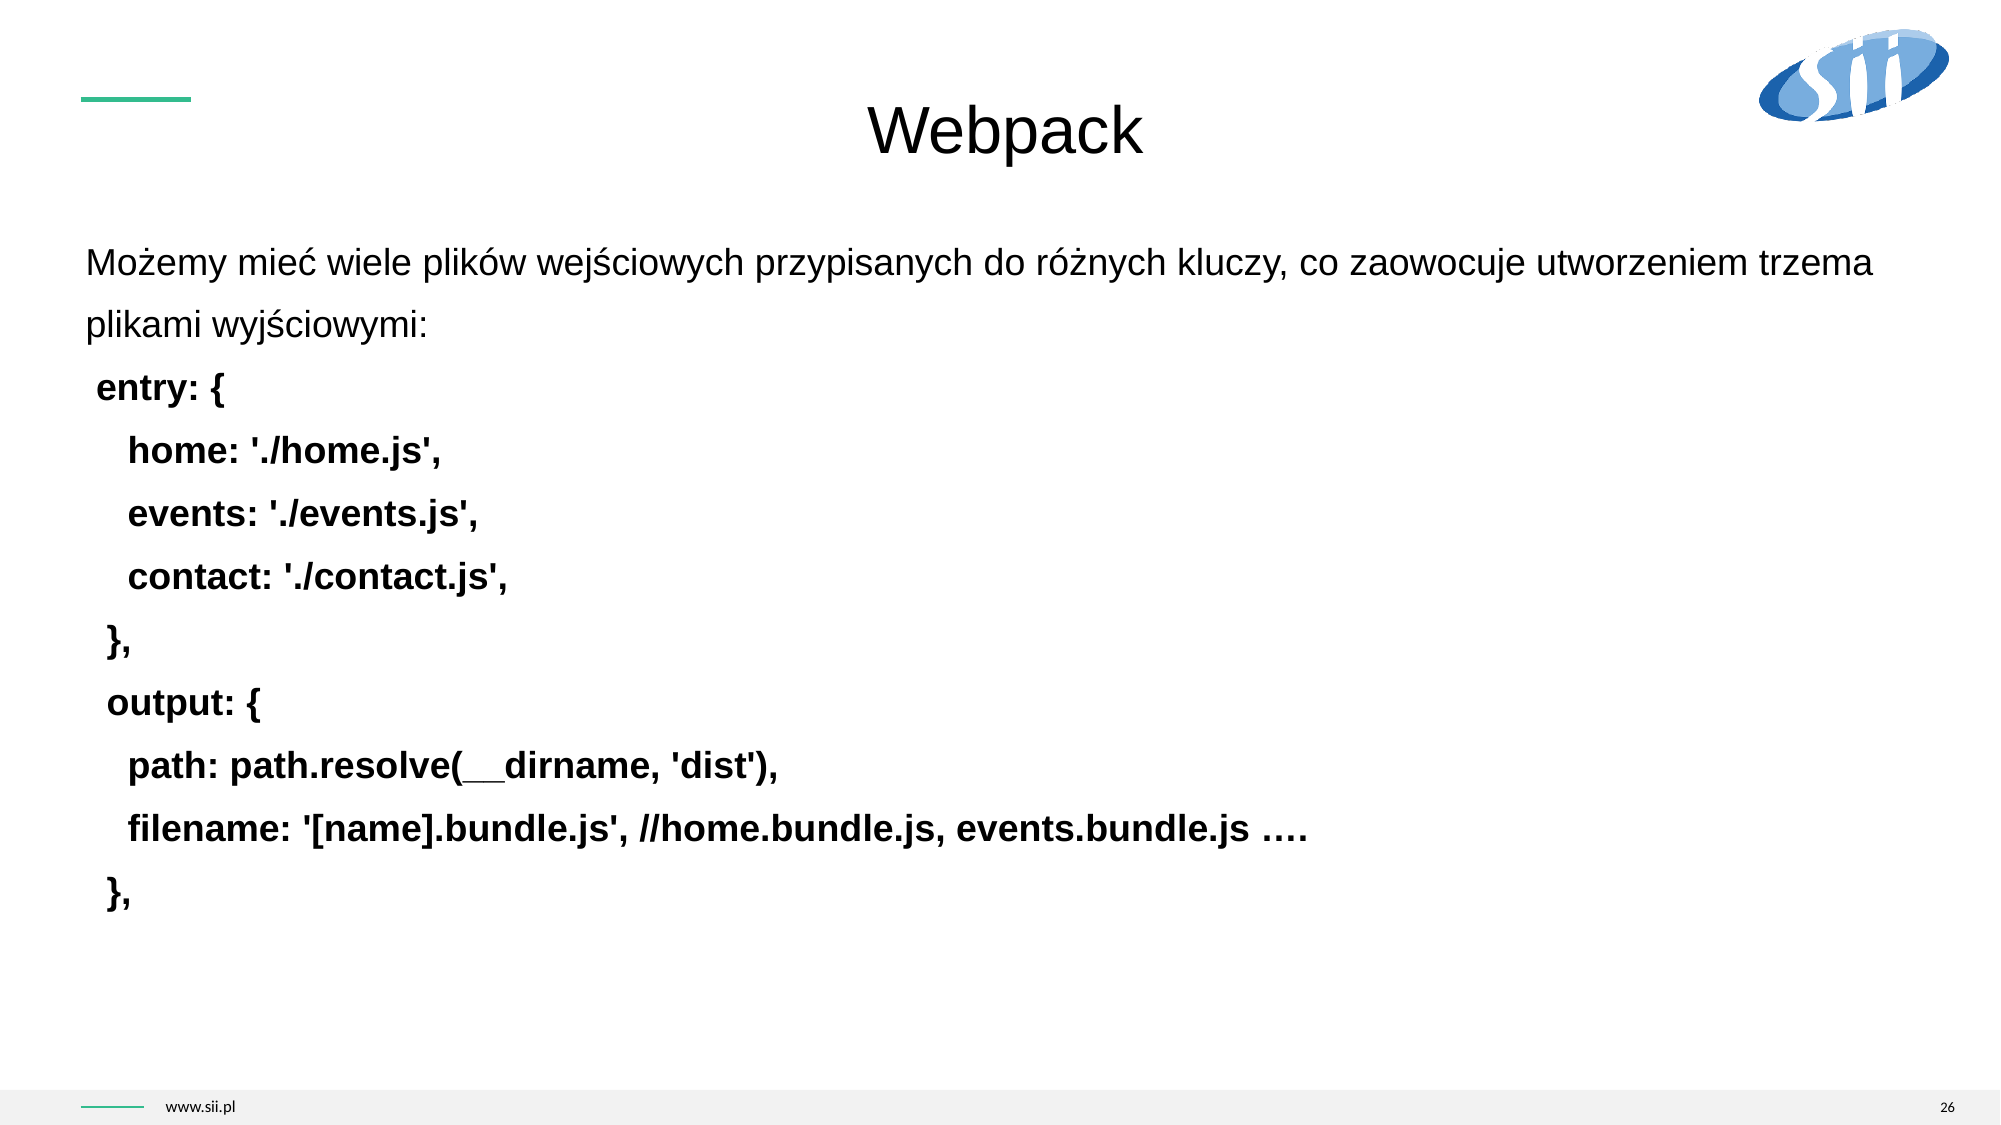

#
Webpack
Możemy mieć wiele plików wejściowych przypisanych do różnych kluczy, co zaowocuje utworzeniem trzema plikami wyjściowymi:
 entry: {
 home: './home.js',
 events: './events.js',
 contact: './contact.js',
 },
 output: {
 path: path.resolve(__dirname, 'dist'),
 filename: '[name].bundle.js', //home.bundle.js, events.bundle.js ….
 },